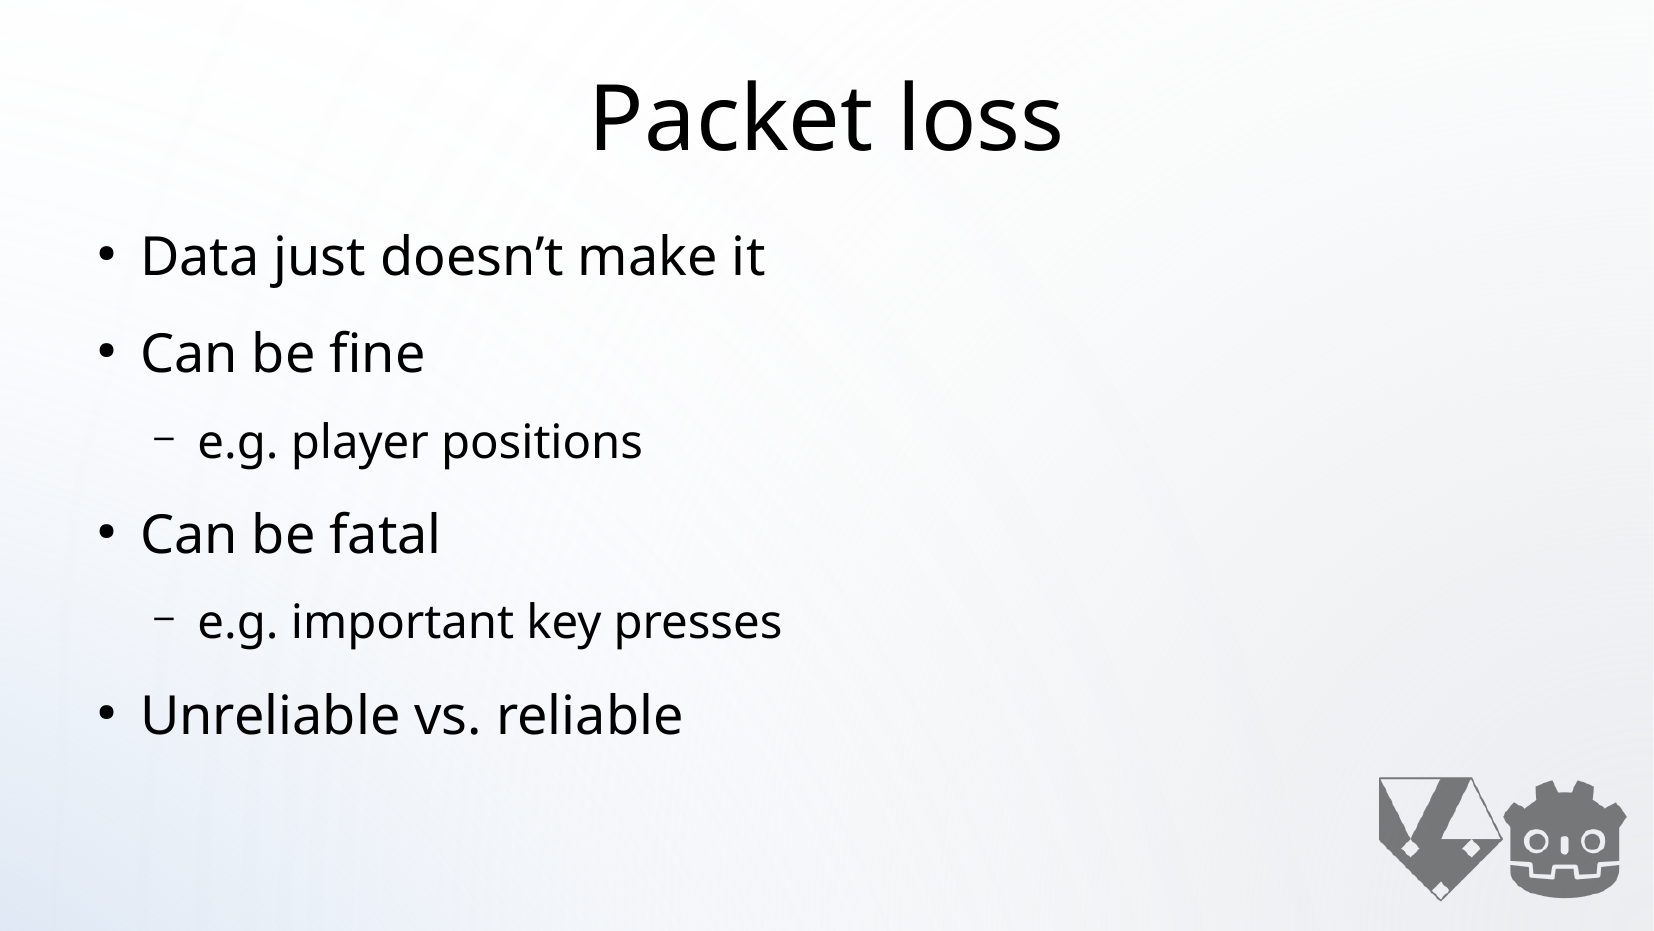

# Packet loss
Data just doesn’t make it
Can be fine
e.g. player positions
Can be fatal
e.g. important key presses
Unreliable vs. reliable